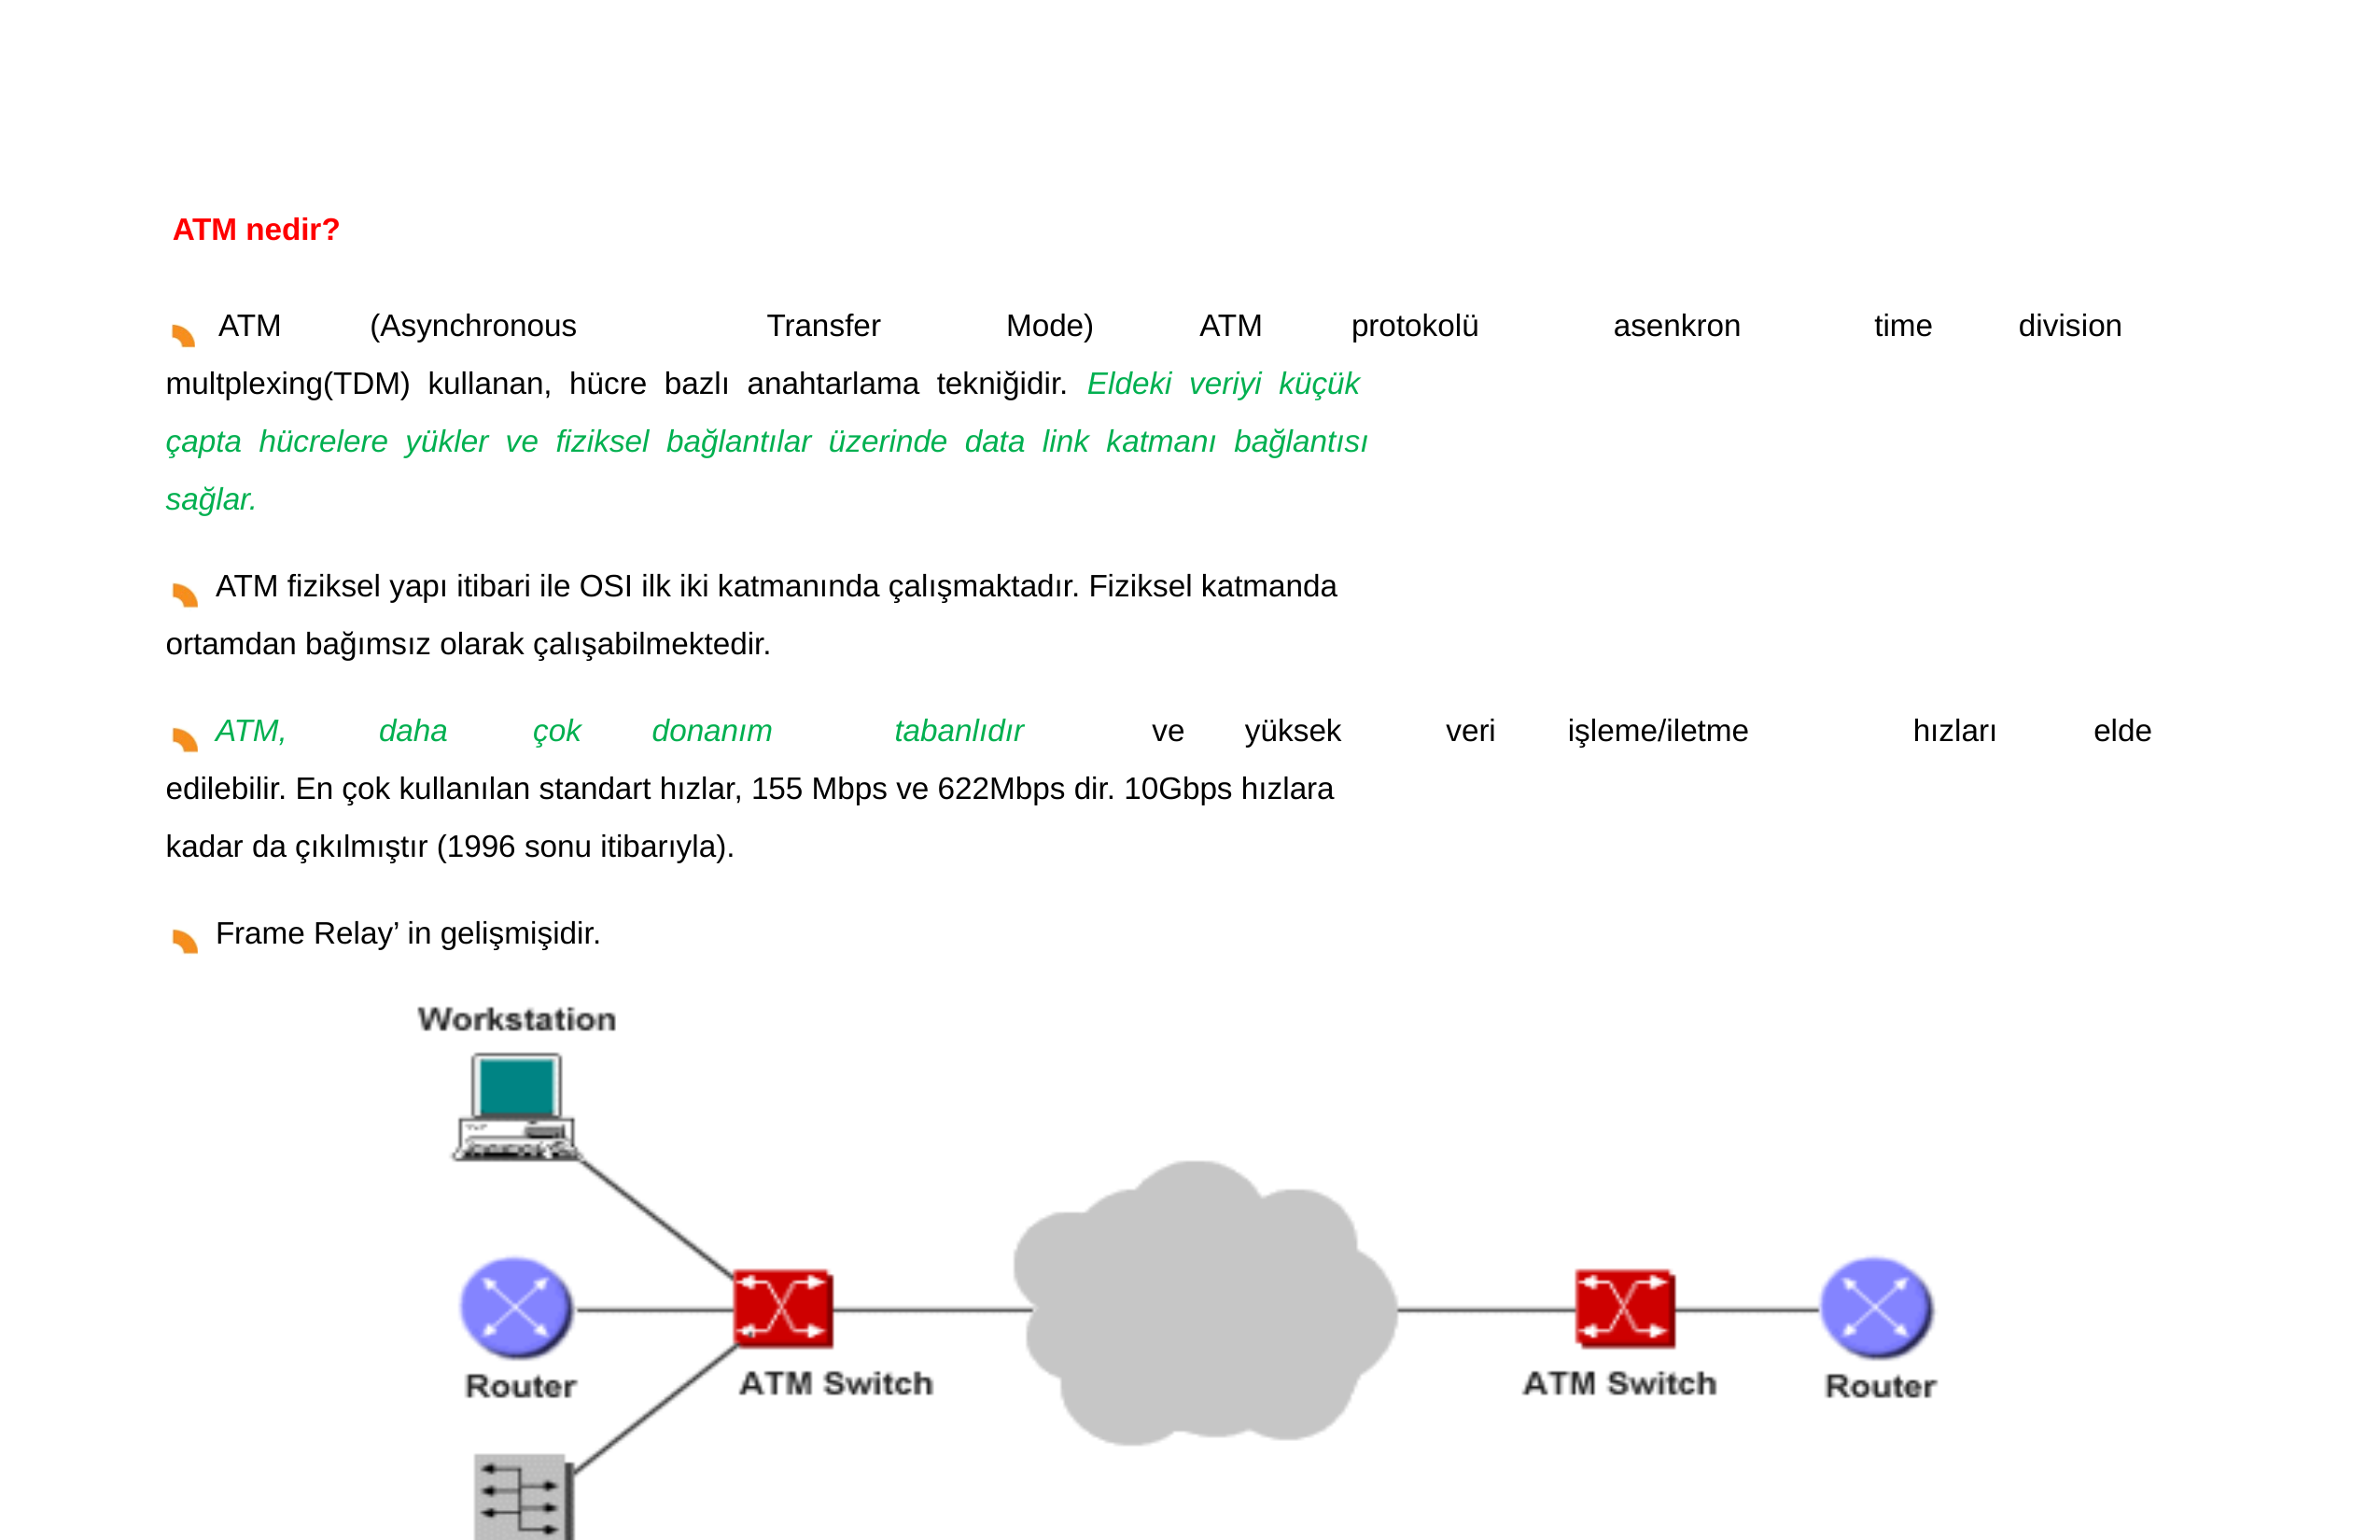

ATM nedir?
ATM
(Asynchronous
Transfer
Mode)
ATM
protokolü
asenkron
time
division
multplexing(TDM) kullanan, hücre bazlı anahtarlama tekniğidir. Eldeki veriyi küçük
çapta hücrelere yükler ve fiziksel bağlantılar üzerinde data link katmanı bağlantısı
sağlar.
 ATM fiziksel yapı itibari ile OSI ilk iki katmanında çalışmaktadır. Fiziksel katmanda
ortamdan bağımsız olarak çalışabilmektedir.
 ATM,
daha
çok
donanım
tabanlıdır
ve
yüksek
veri
işleme/iletme
hızları
elde
edilebilir. En çok kullanılan standart hızlar, 155 Mbps ve 622Mbps dir. 10Gbps hızlara
kadar da çıkılmıştır (1996 sonu itibarıyla).
 Frame Relay’ in gelişmişidir.
Gizli, (c) 2011